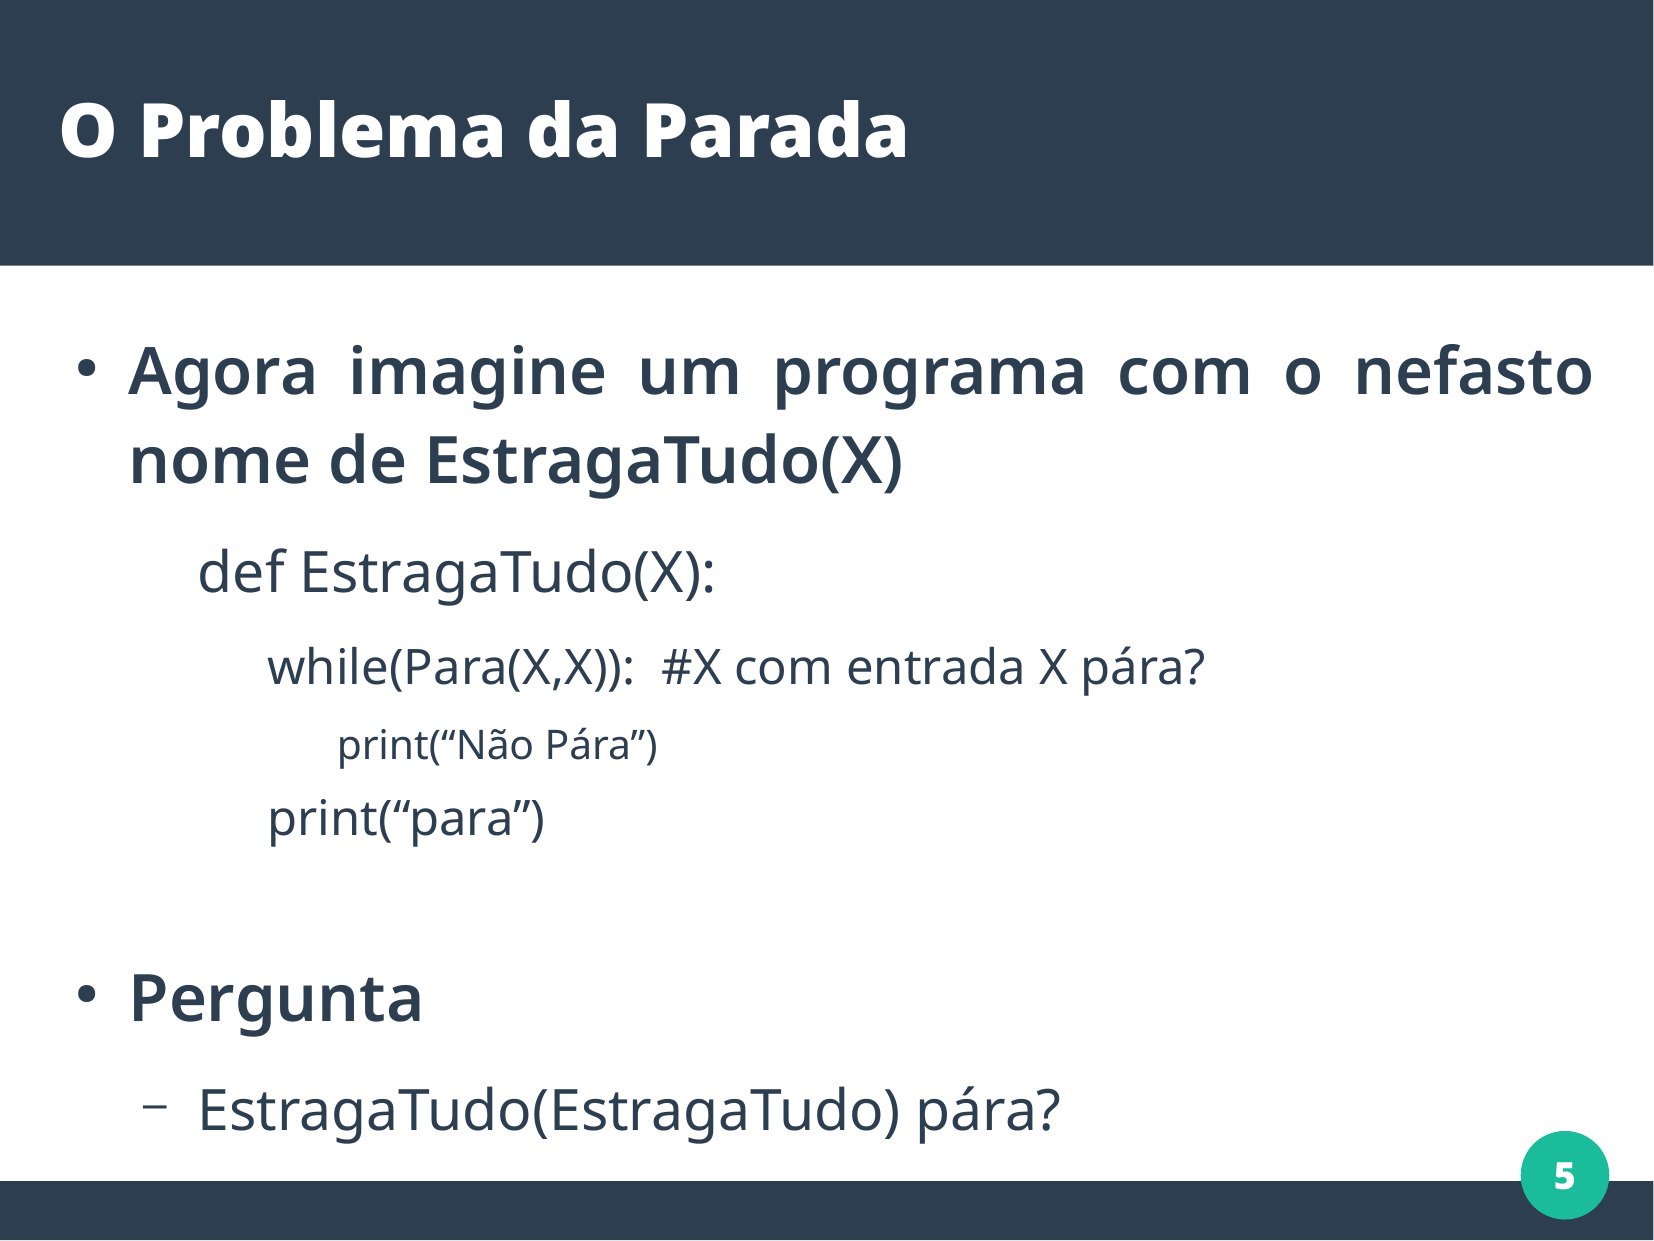

# O Problema da Parada
Agora imagine um programa com o nefasto nome de EstragaTudo(X)
def EstragaTudo(X):
while(Para(X,X)): #X com entrada X pára?
print(“Não Pára”)
print(“para”)
Pergunta
EstragaTudo(EstragaTudo) pára?
5